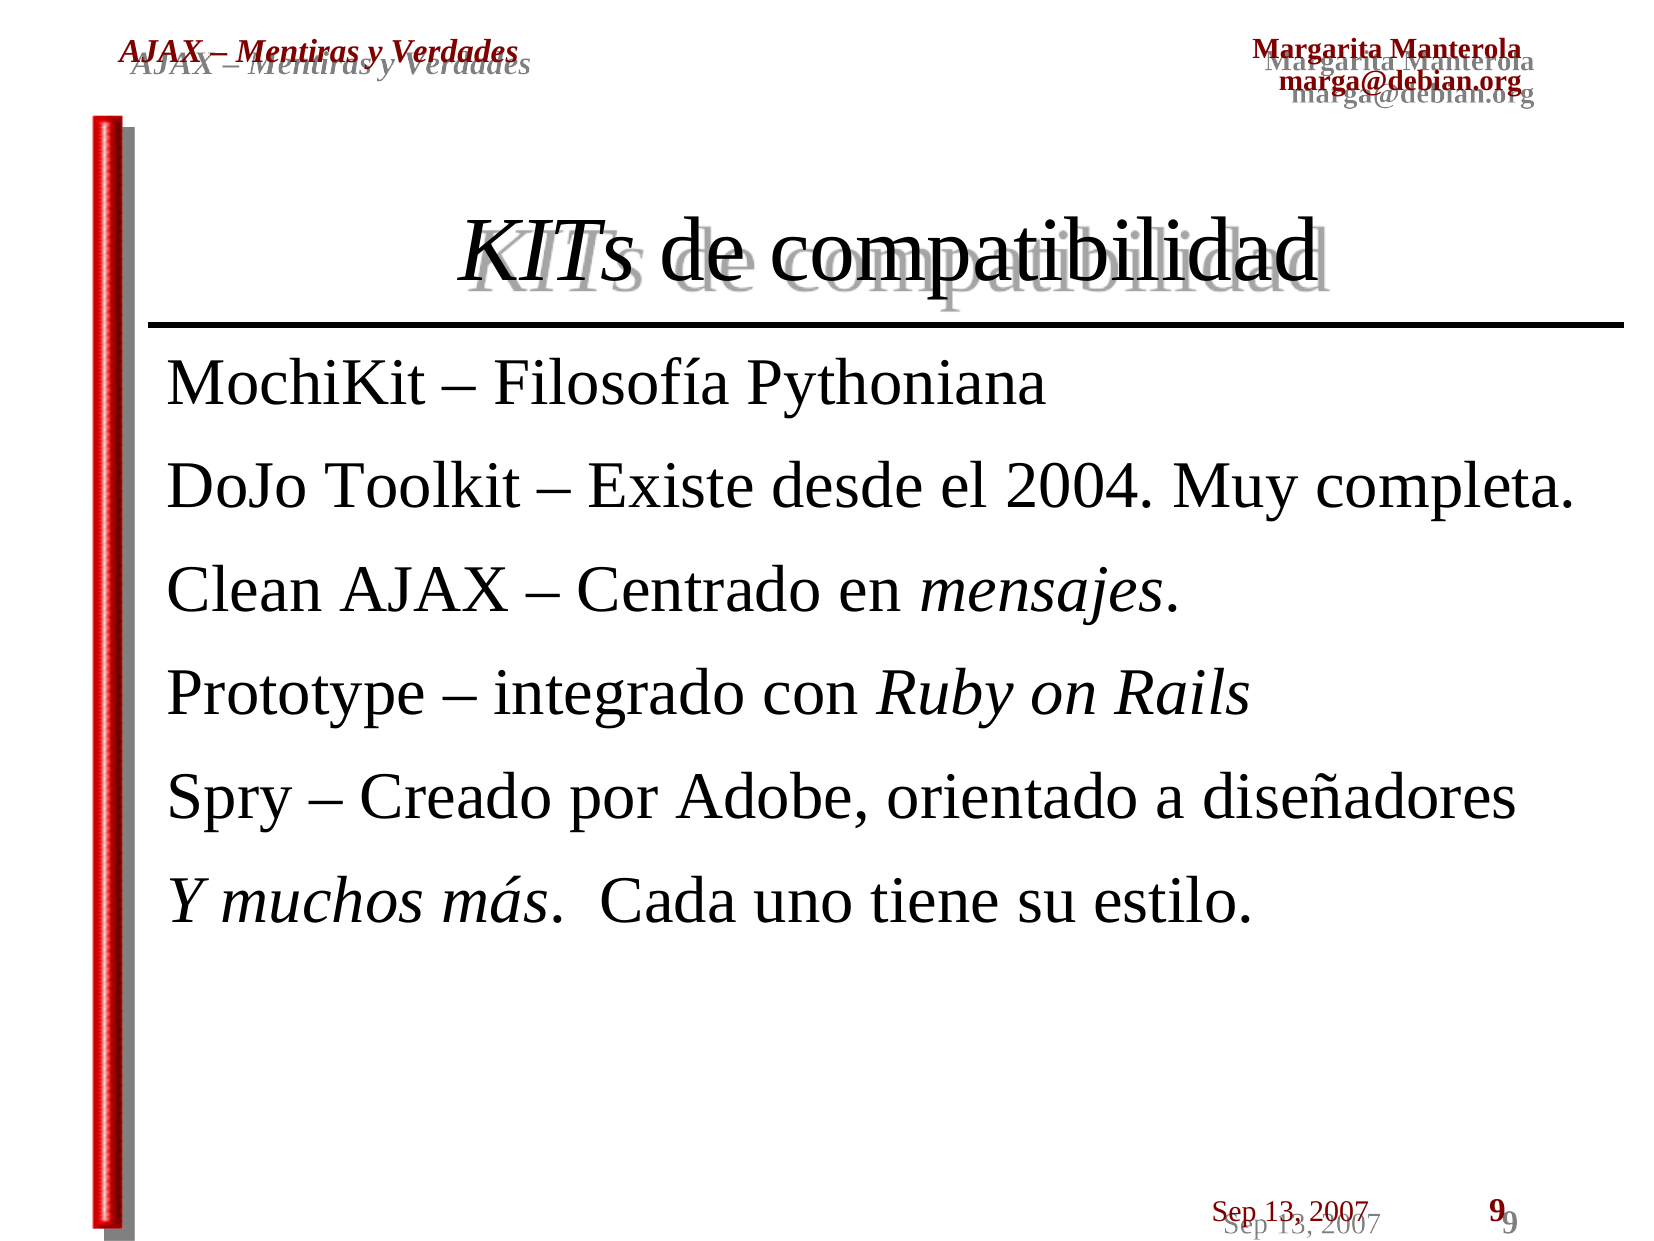

# KITs de compatibilidad
MochiKit – Filosofía Pythoniana
DoJo Toolkit – Existe desde el 2004. Muy completa.
Clean AJAX – Centrado en mensajes.
Prototype – integrado con Ruby on Rails
Spry – Creado por Adobe, orientado a diseñadores
Y muchos más. Cada uno tiene su estilo.